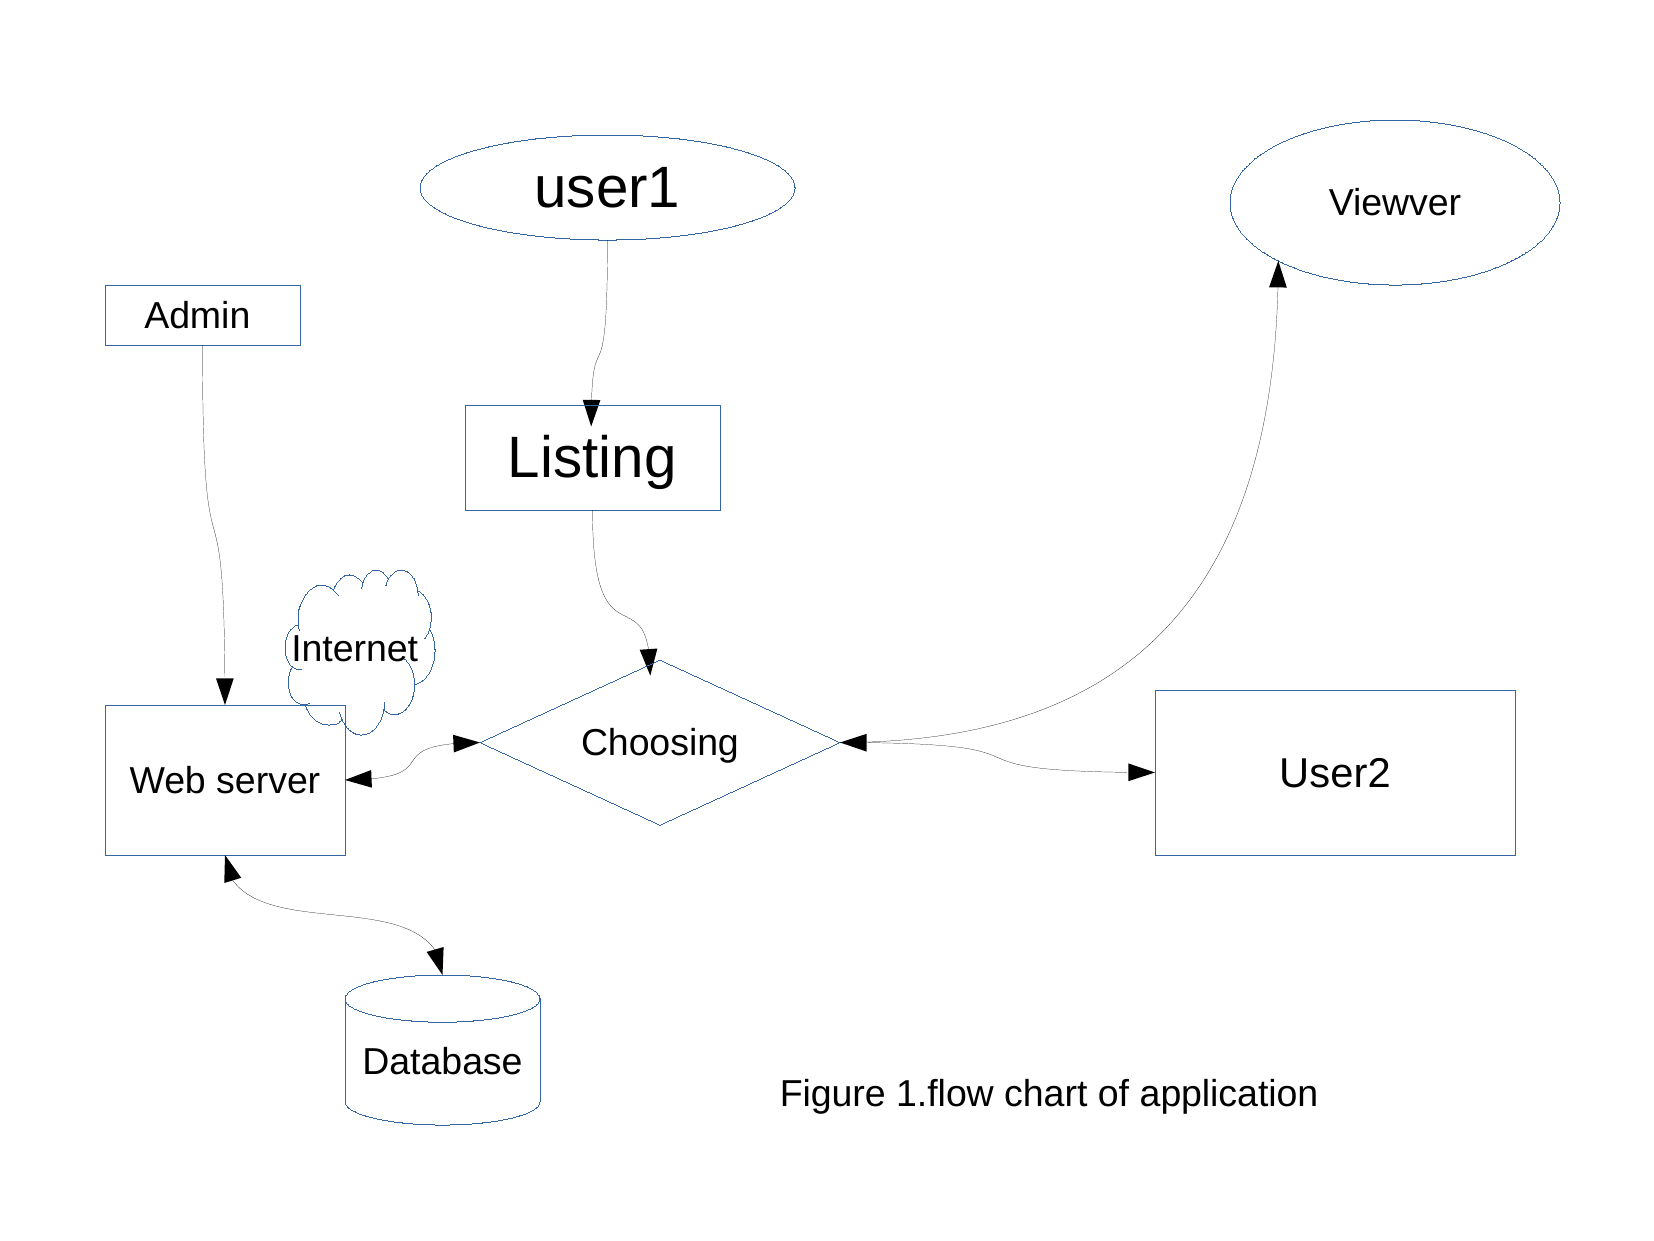

Viewver
user1
Admin
Listing
Internet
Choosing
User2
Web server
Database
Figure 1.flow chart of application